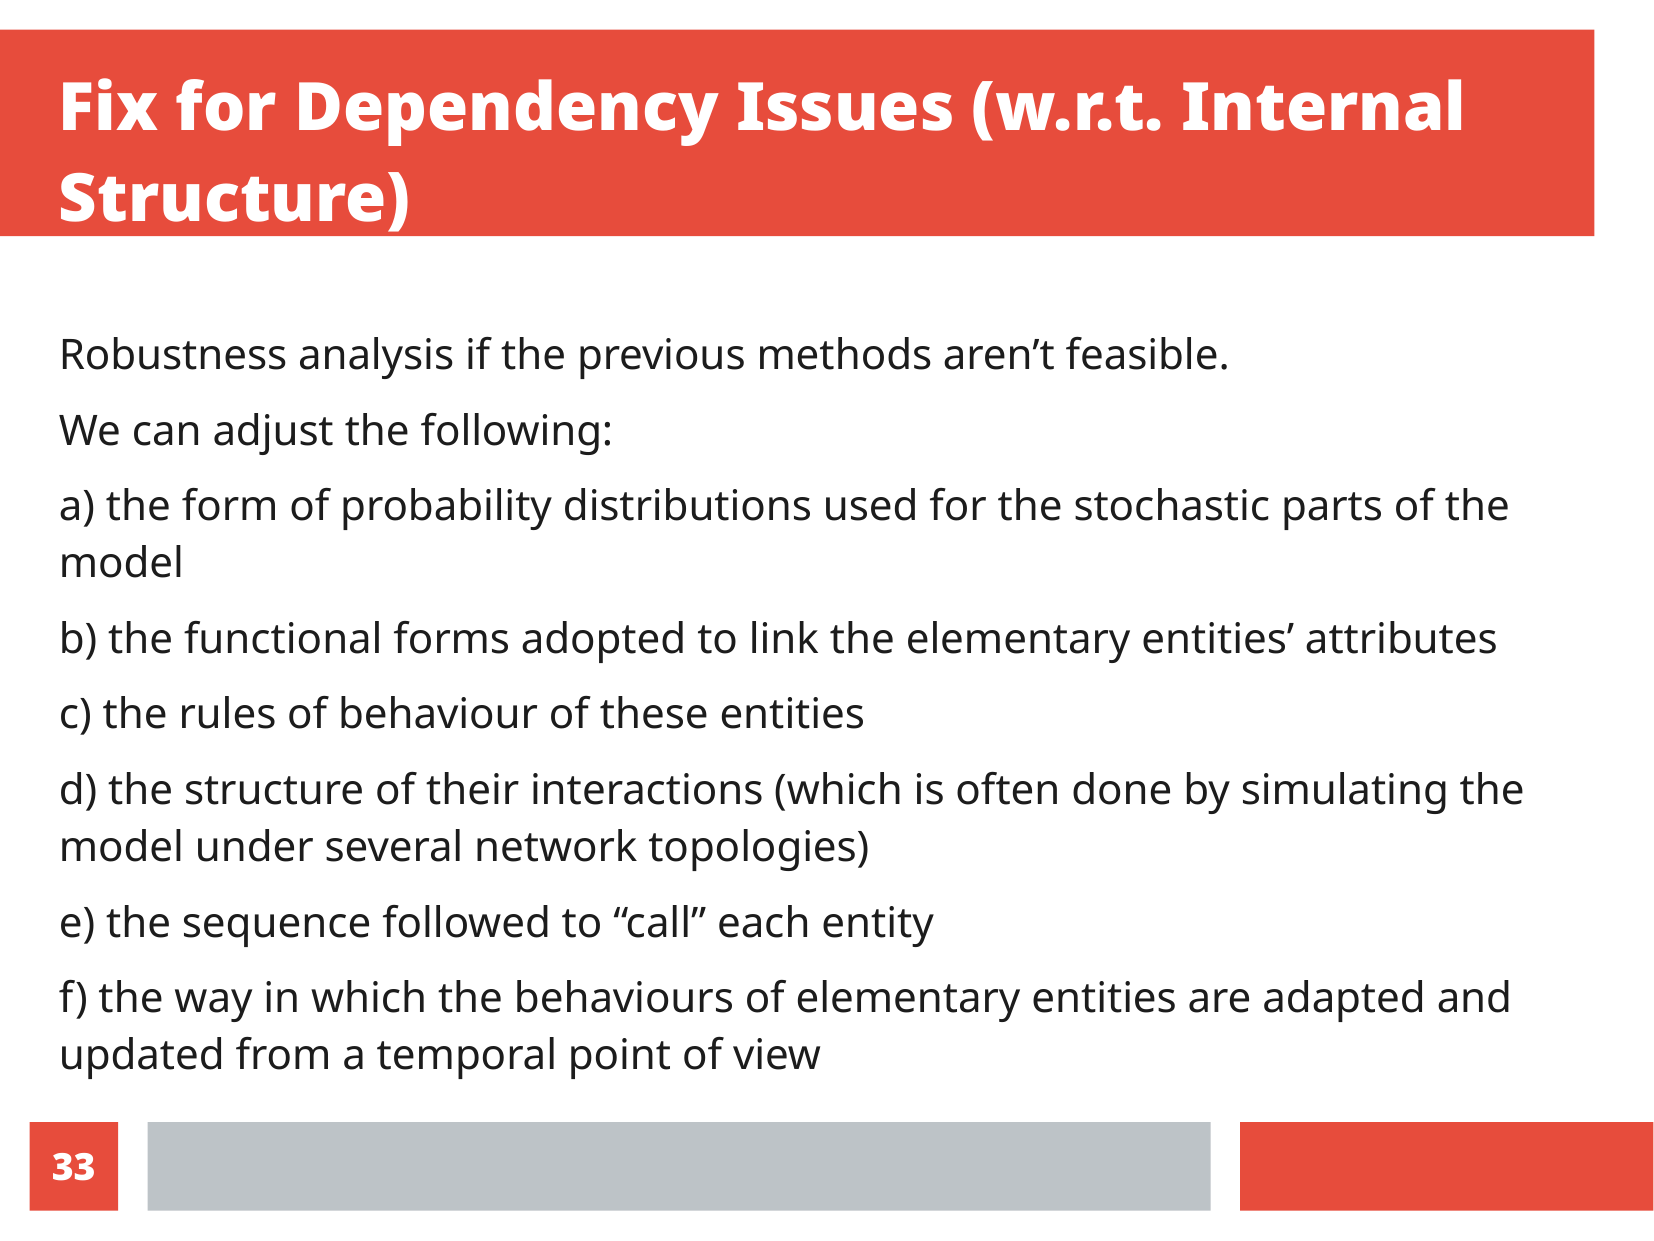

# Fix for Dependency Issues (w.r.t. Internal Structure)
Robustness analysis if the previous methods aren’t feasible.
We can adjust the following:
a) the form of probability distributions used for the stochastic parts of the model
b) the functional forms adopted to link the elementary entities’ attributes
c) the rules of behaviour of these entities
d) the structure of their interactions (which is often done by simulating the model under several network topologies)
e) the sequence followed to “call” each entity
f) the way in which the behaviours of elementary entities are adapted and updated from a temporal point of view
33